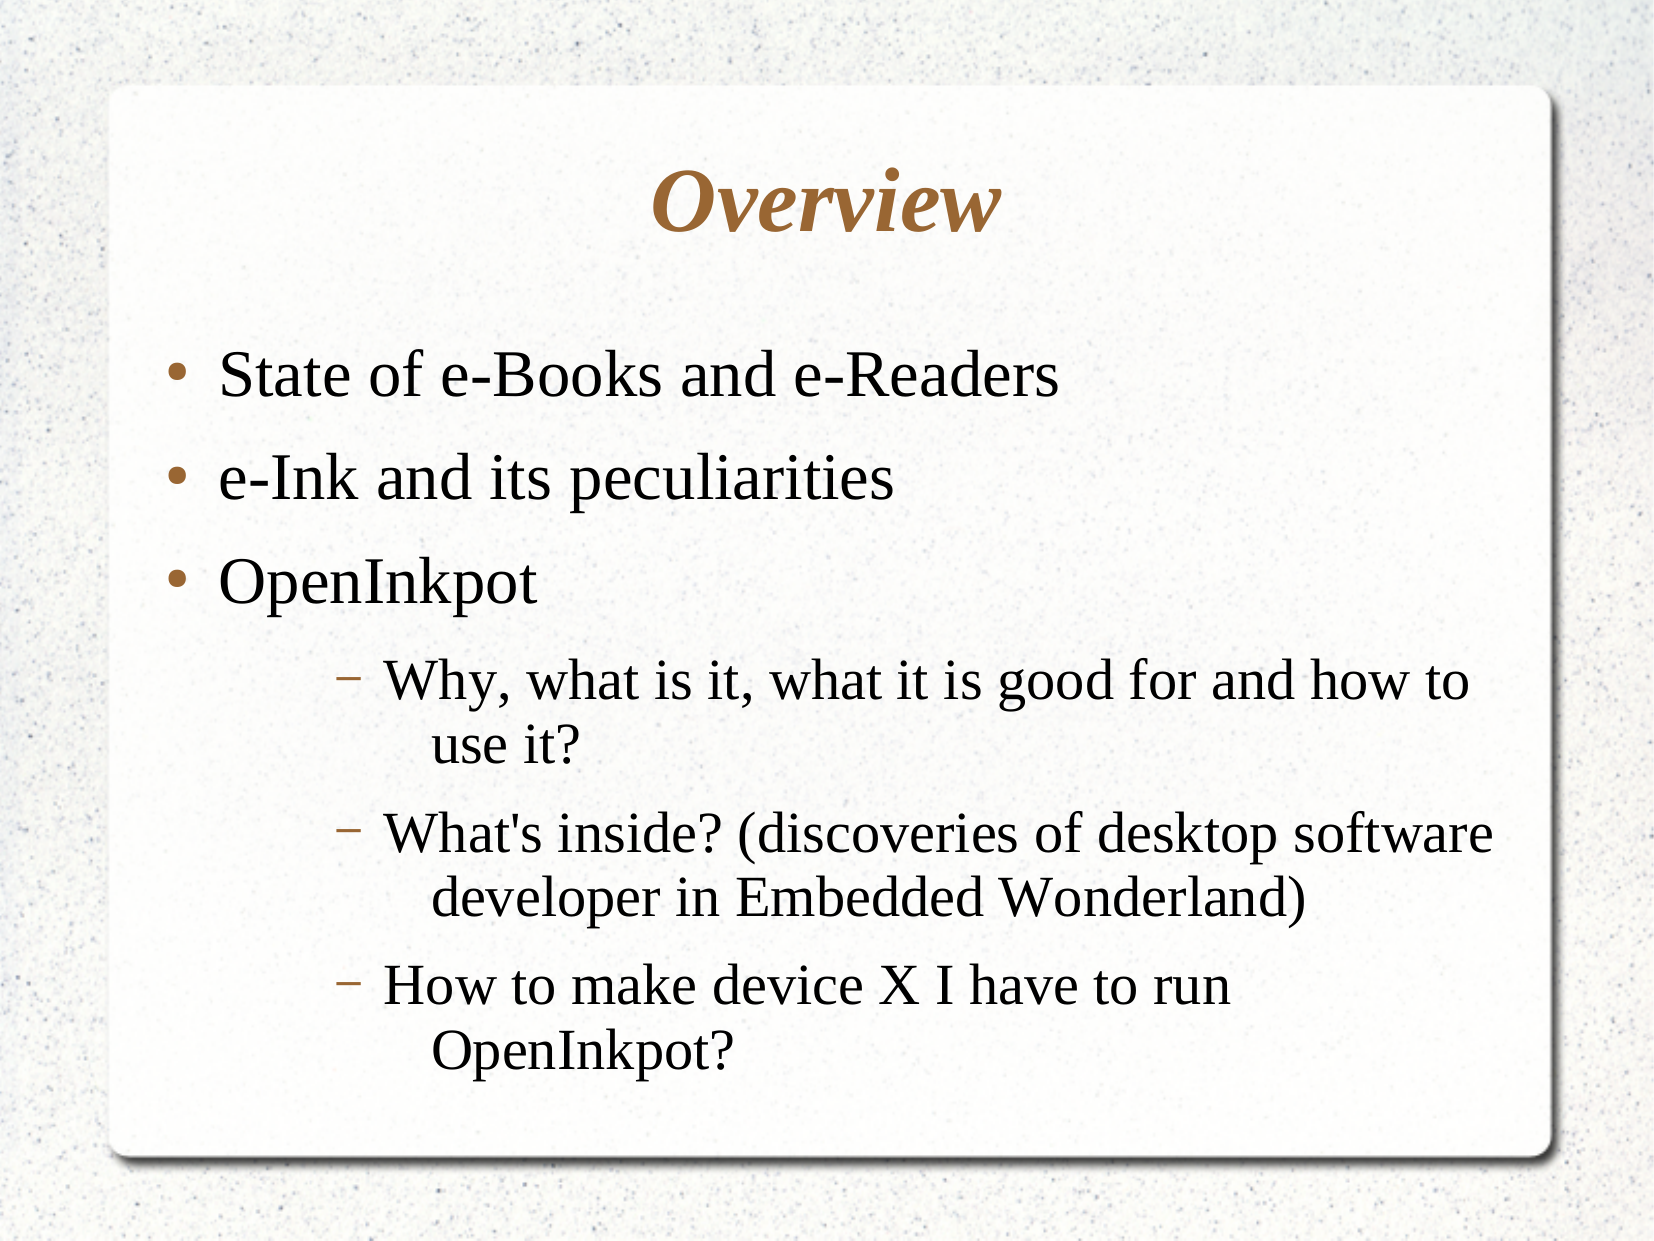

# Overview
State of e-Books and e-Readers
e-Ink and its peculiarities
OpenInkpot
Why, what is it, what it is good for and how to use it?
What's inside? (discoveries of desktop software developer in Embedded Wonderland)
How to make device X I have to run OpenInkpot?